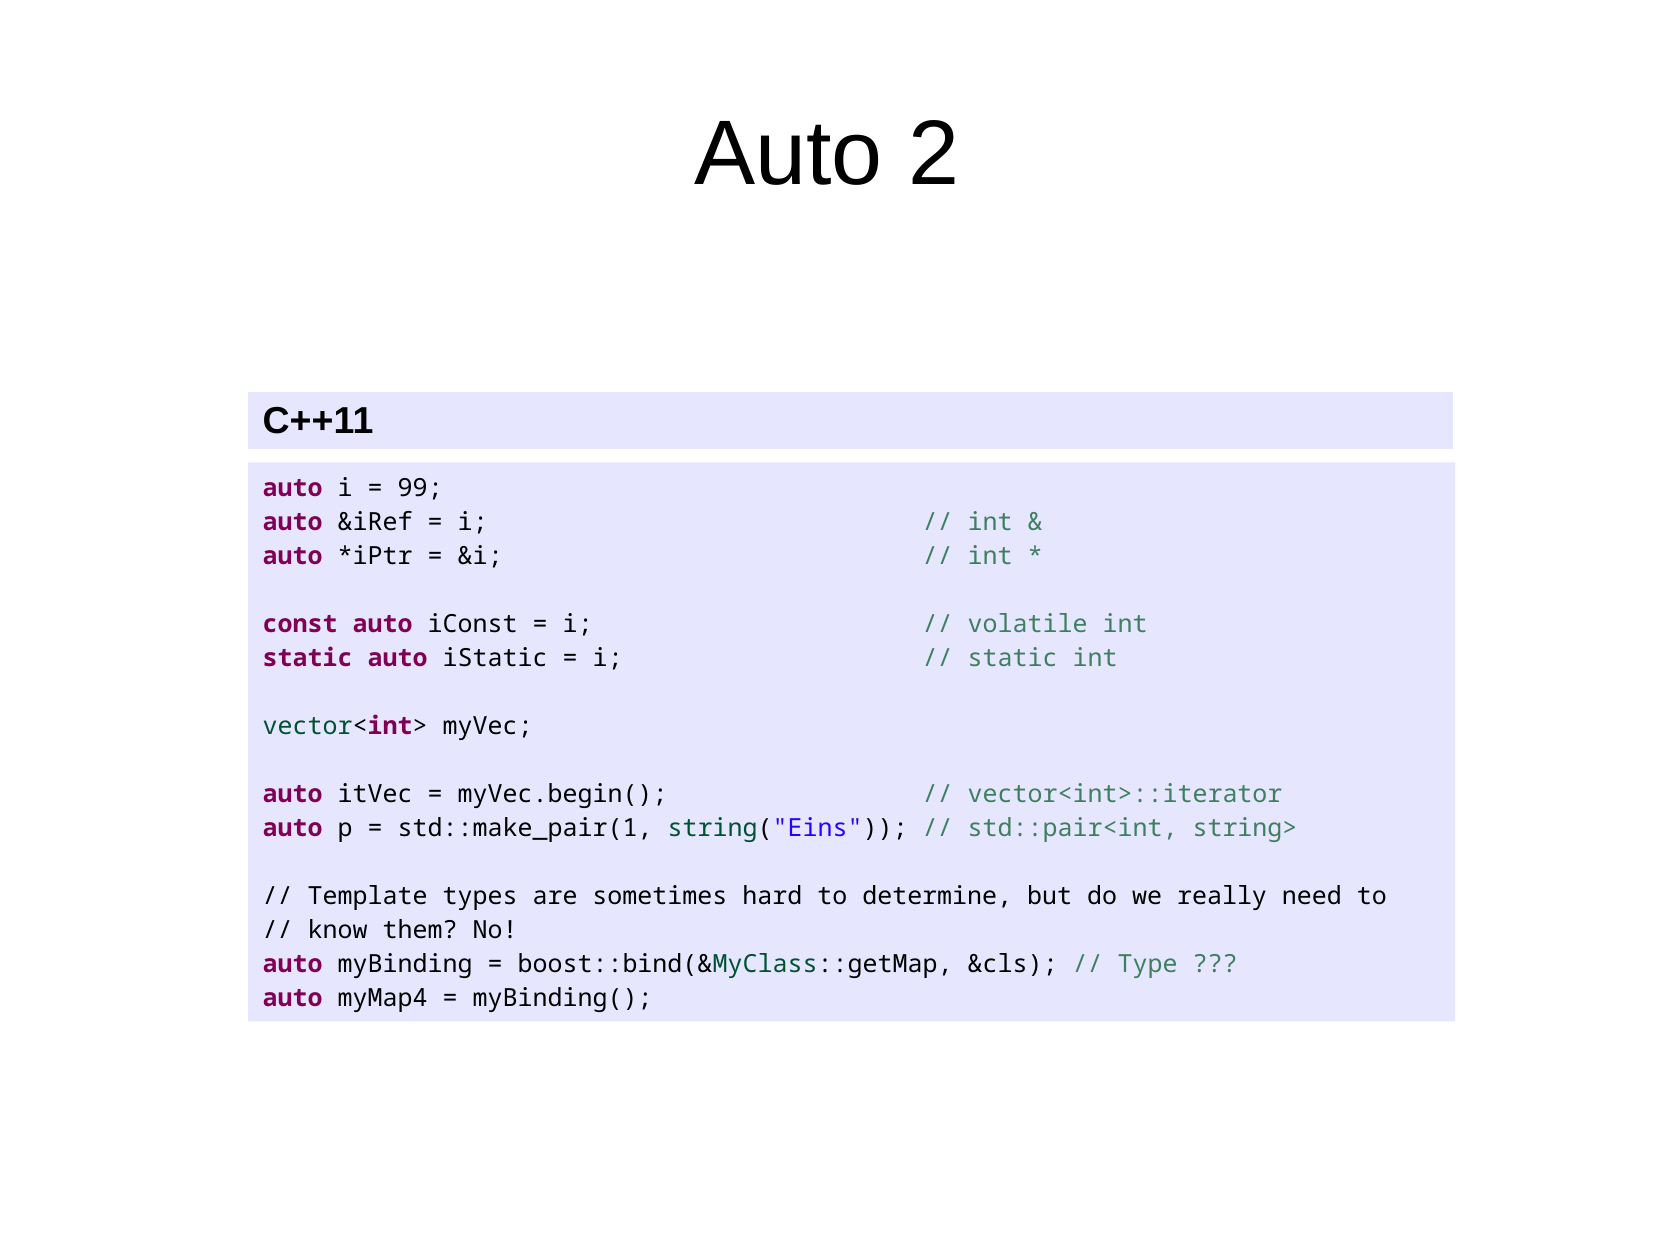

# Auto 2
C++11
auto i = 99;
auto &iRef = i; // int &
auto *iPtr = &i; // int *
const auto iConst = i; // volatile int
static auto iStatic = i; // static int
vector<int> myVec;
auto itVec = myVec.begin(); // vector<int>::iterator
auto p = std::make_pair(1, string("Eins")); // std::pair<int, string>
// Template types are sometimes hard to determine, but do we really need to
// know them? No!
auto myBinding = boost::bind(&MyClass::getMap, &cls); // Type ???
auto myMap4 = myBinding();